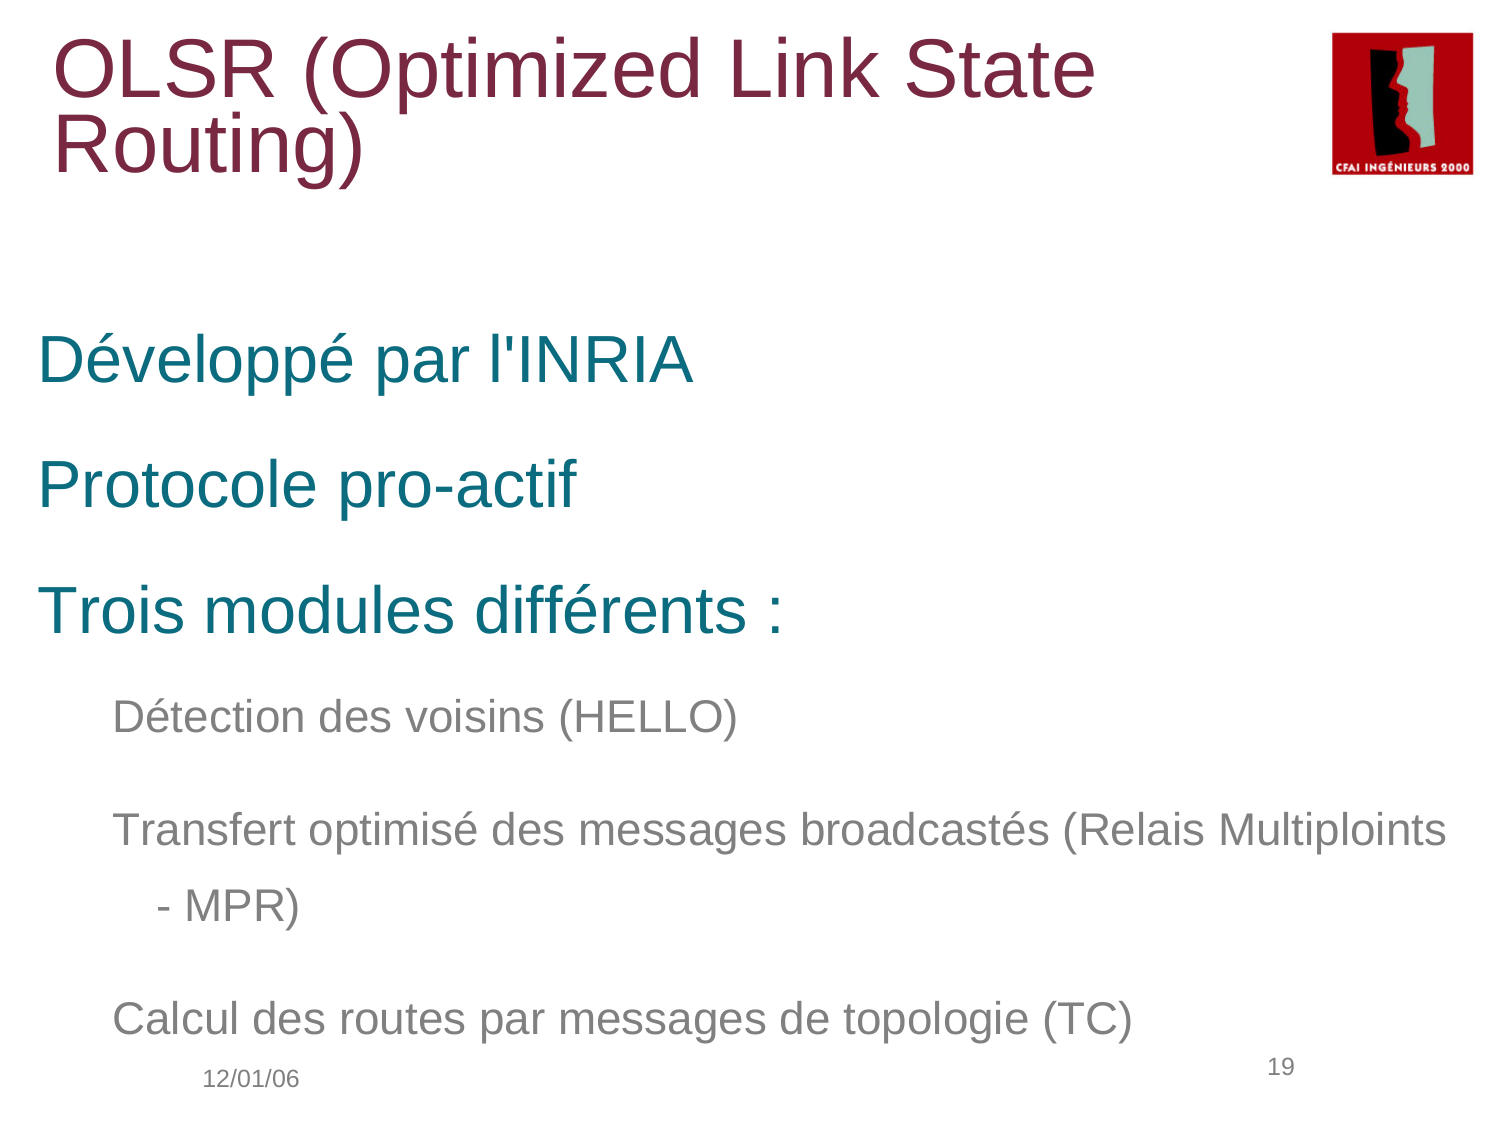

# OLSR (Optimized Link State Routing)
Développé par l'INRIA
Protocole pro-actif
Trois modules différents :
Détection des voisins (HELLO)
Transfert optimisé des messages broadcastés (Relais Multiploints - MPR)
Calcul des routes par messages de topologie (TC)
19